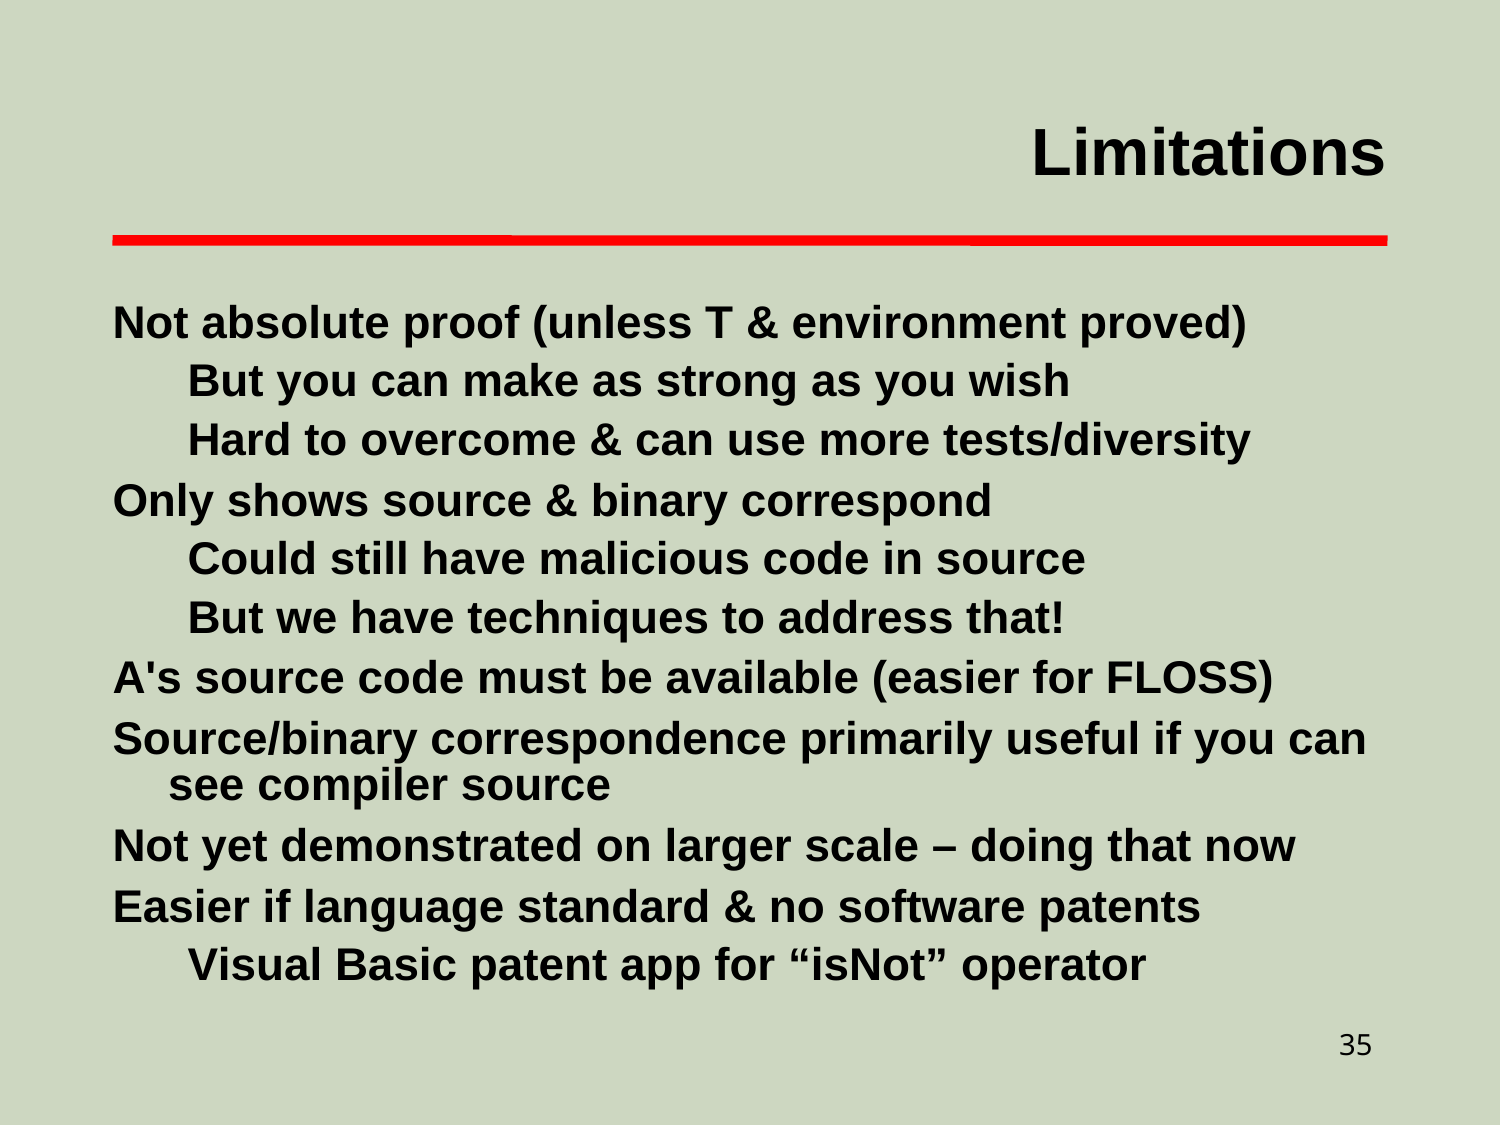

# Limitations
Not absolute proof (unless T & environment proved)
But you can make as strong as you wish
Hard to overcome & can use more tests/diversity
Only shows source & binary correspond
Could still have malicious code in source
But we have techniques to address that!
A's source code must be available (easier for FLOSS)
Source/binary correspondence primarily useful if you can see compiler source
Not yet demonstrated on larger scale – doing that now
Easier if language standard & no software patents
Visual Basic patent app for “isNot” operator